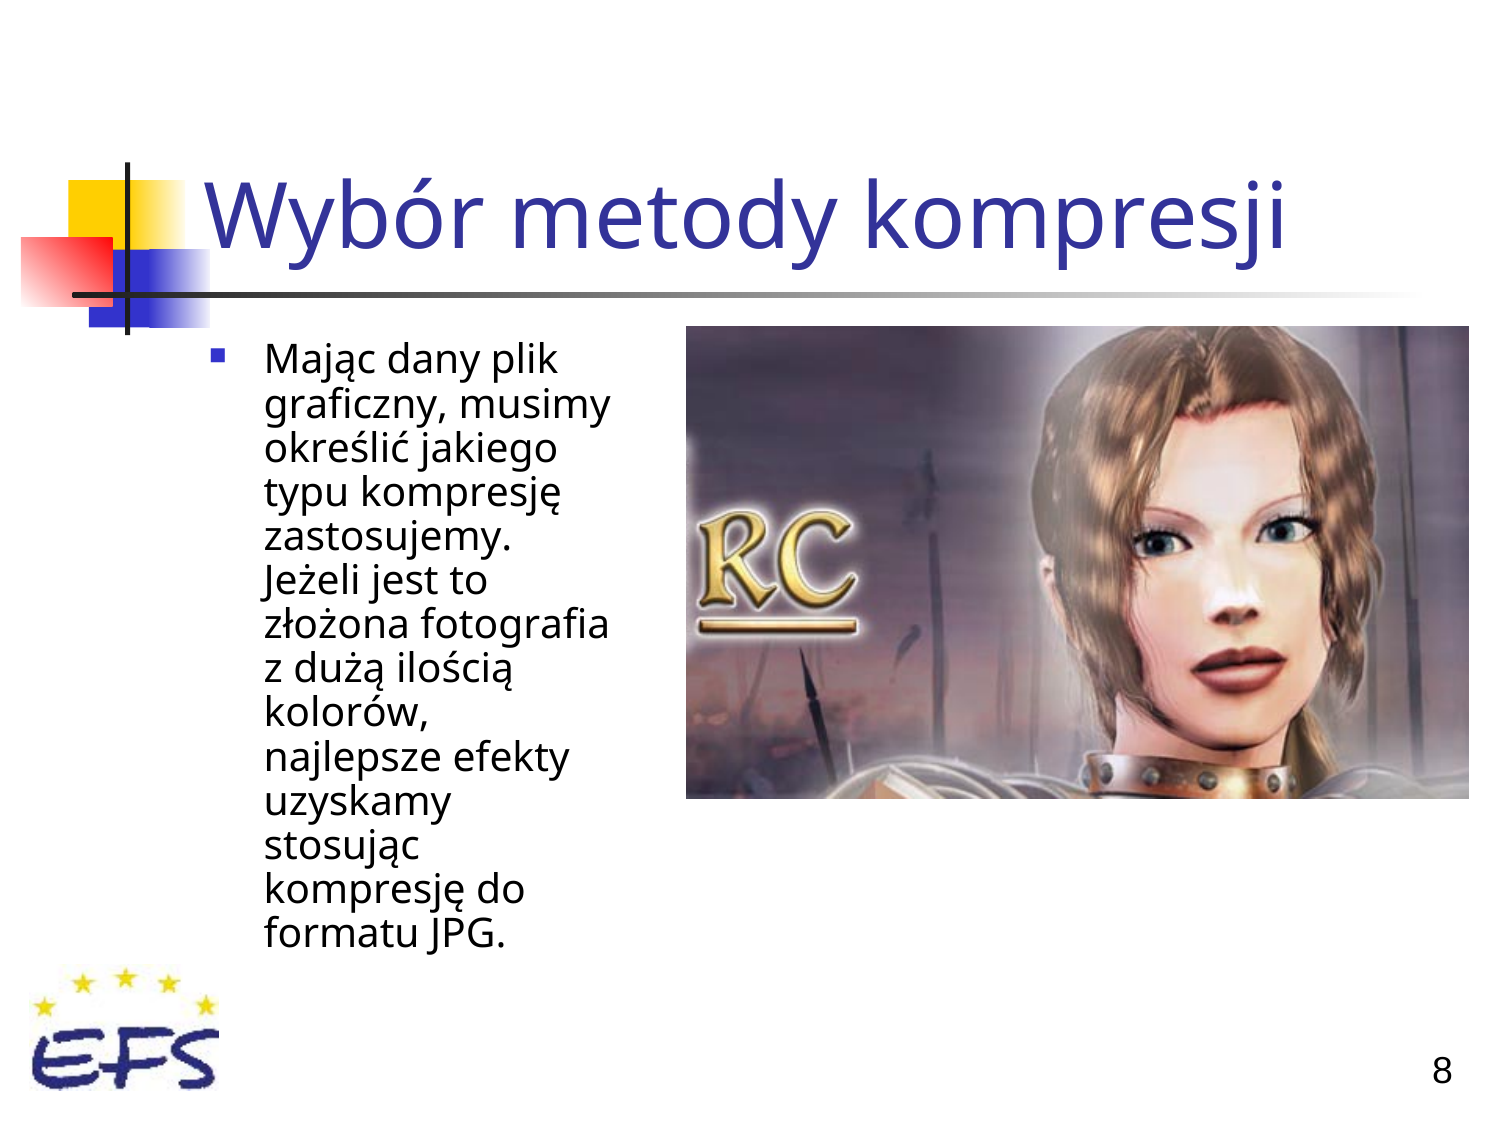

# Wybór metody kompresji
Mając dany plik graficzny, musimy określić jakiego typu kompresję zastosujemy. Jeżeli jest to złożona fotografia z dużą ilością kolorów, najlepsze efekty uzyskamy stosując kompresję do formatu JPG.
8